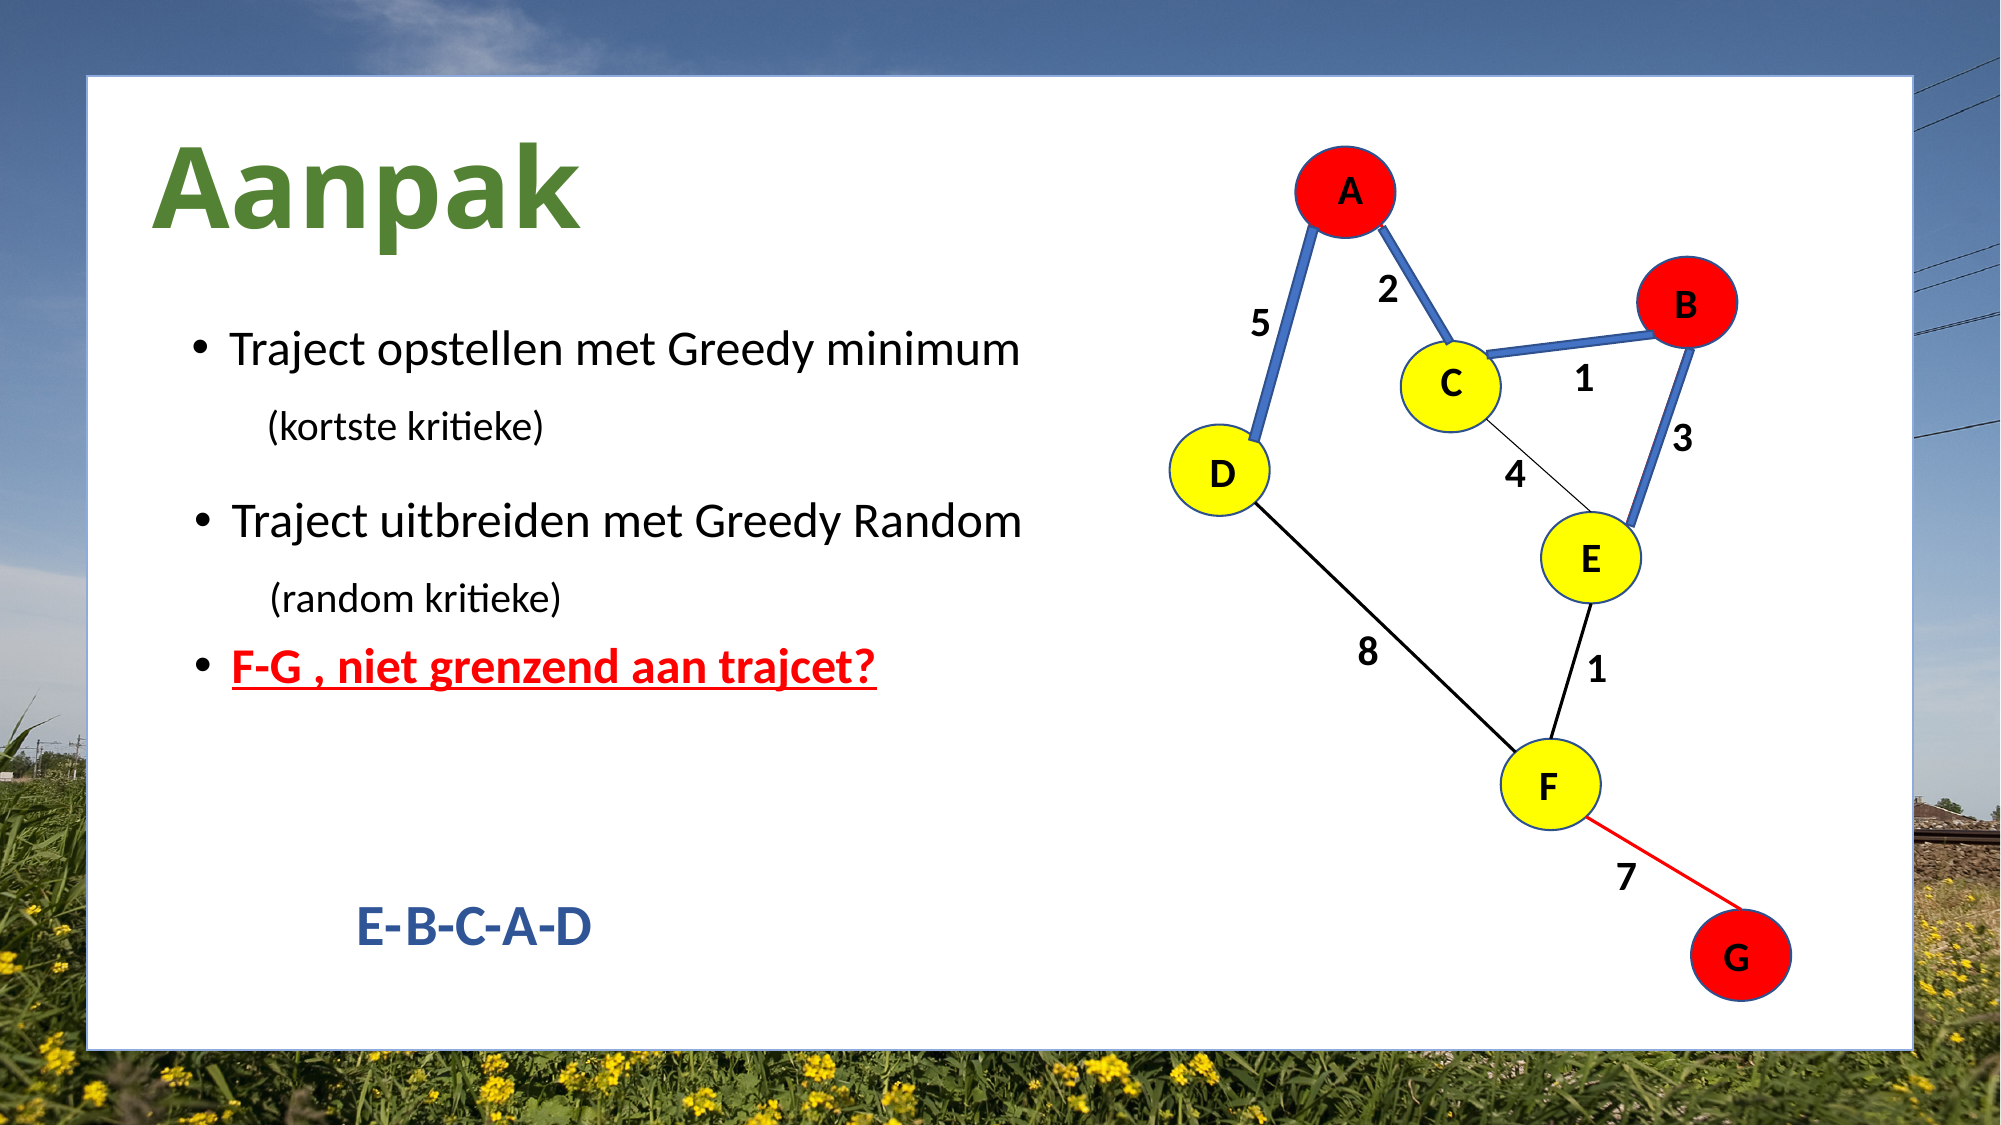

# Aanpak
A
2
B
5
Traject opstellen met Greedy minimum
	(kortste kritieke)
1
C
3
D
4
Traject uitbreiden met Greedy Random
	(random kritieke)
E
8
F-G , niet grenzend aan trajcet?
1
F
7
E-
B-C
-A
-D
G